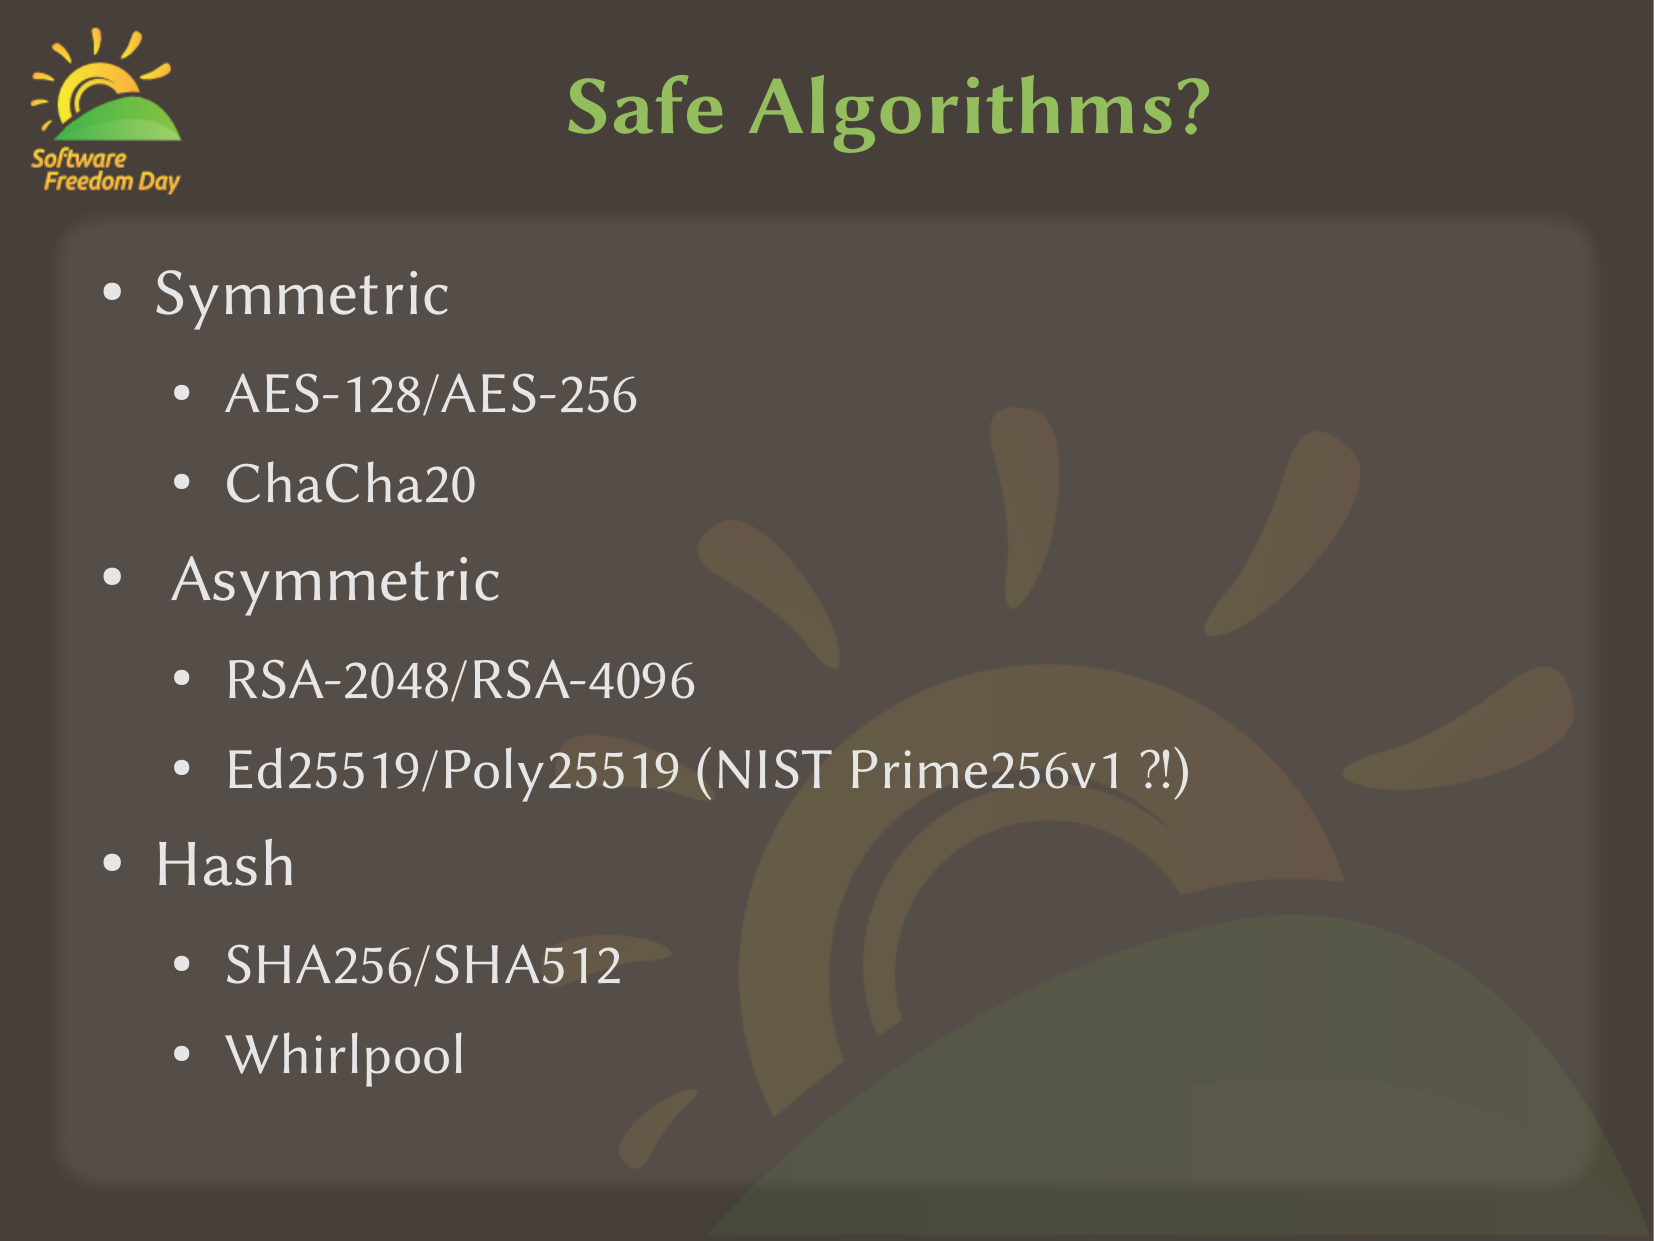

# Safe Algorithms?
Symmetric
AES-128/AES-256
ChaCha20
 Asymmetric
RSA-2048/RSA-4096
Ed25519/Poly25519 (NIST Prime256v1 ?!)
Hash
SHA256/SHA512
Whirlpool